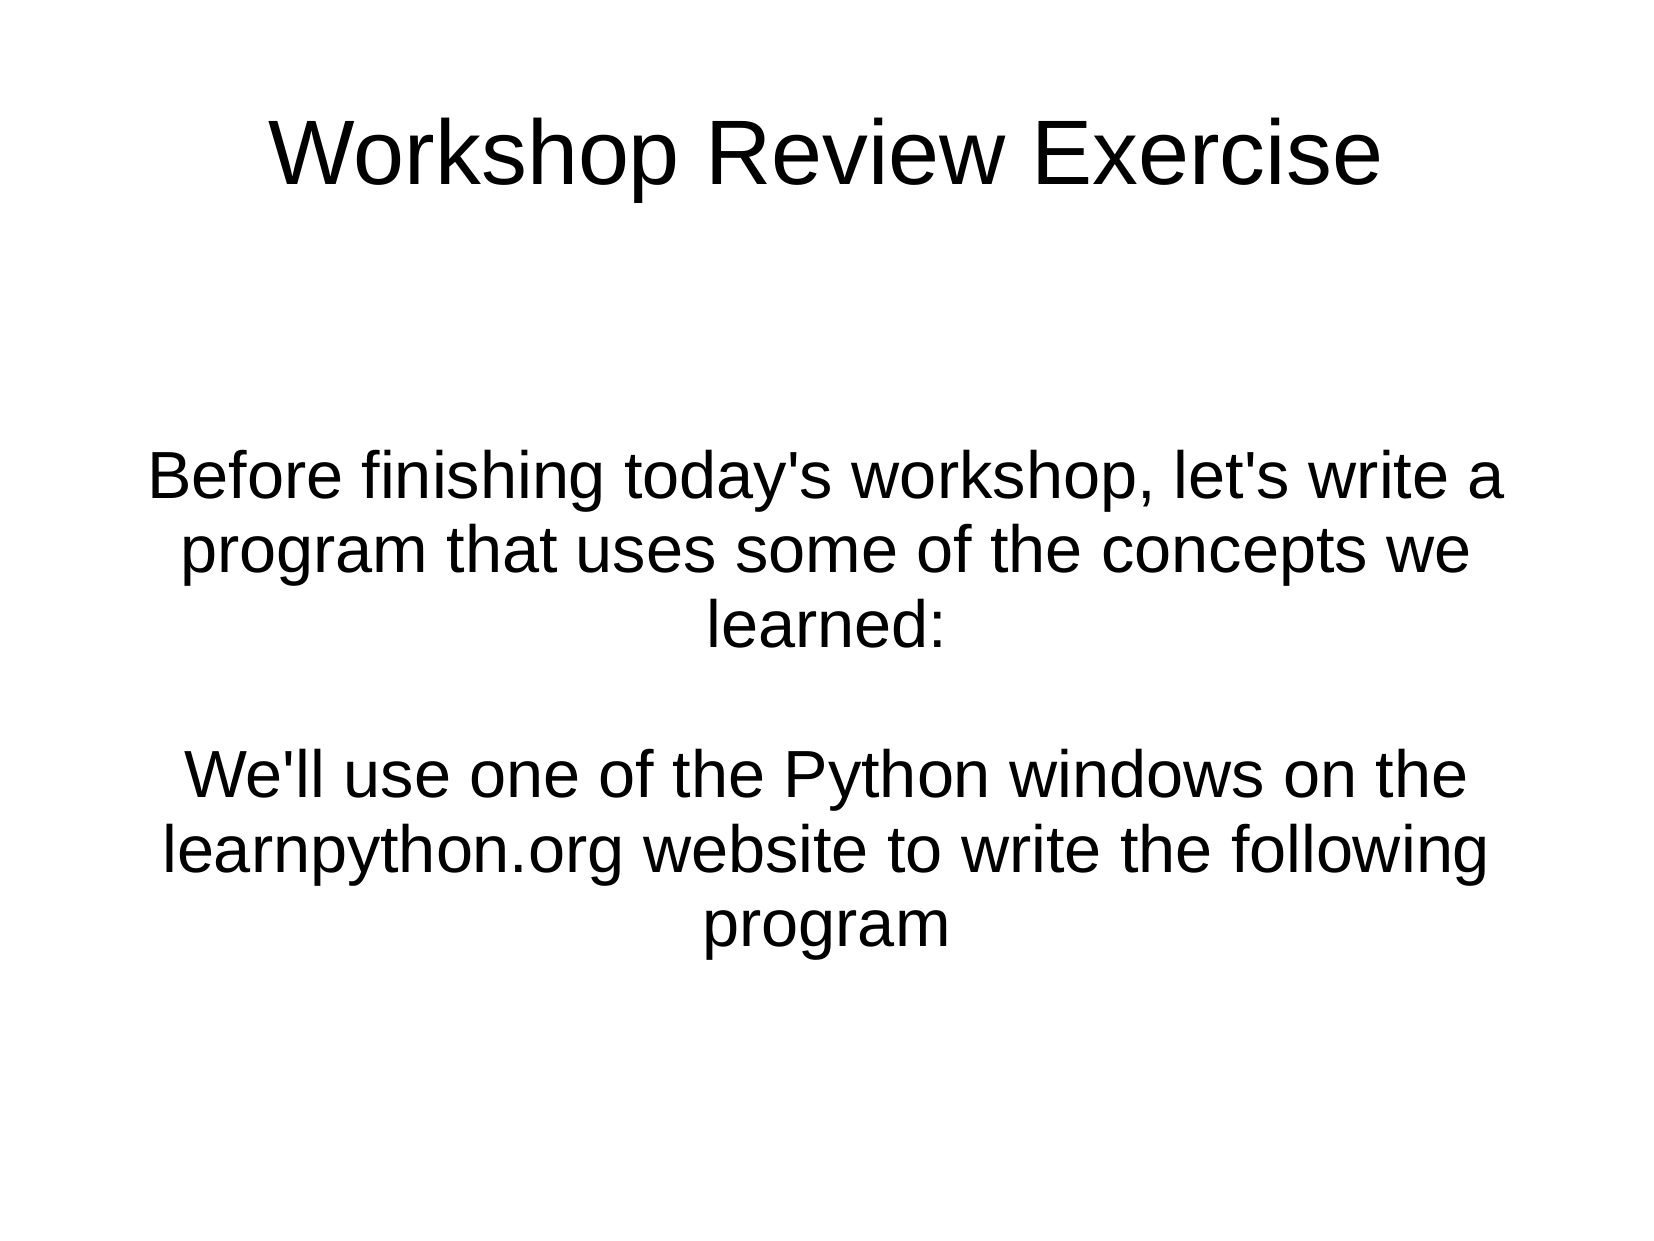

# Workshop Review Exercise
Before finishing today's workshop, let's write a program that uses some of the concepts we learned:
We'll use one of the Python windows on the learnpython.org website to write the following program